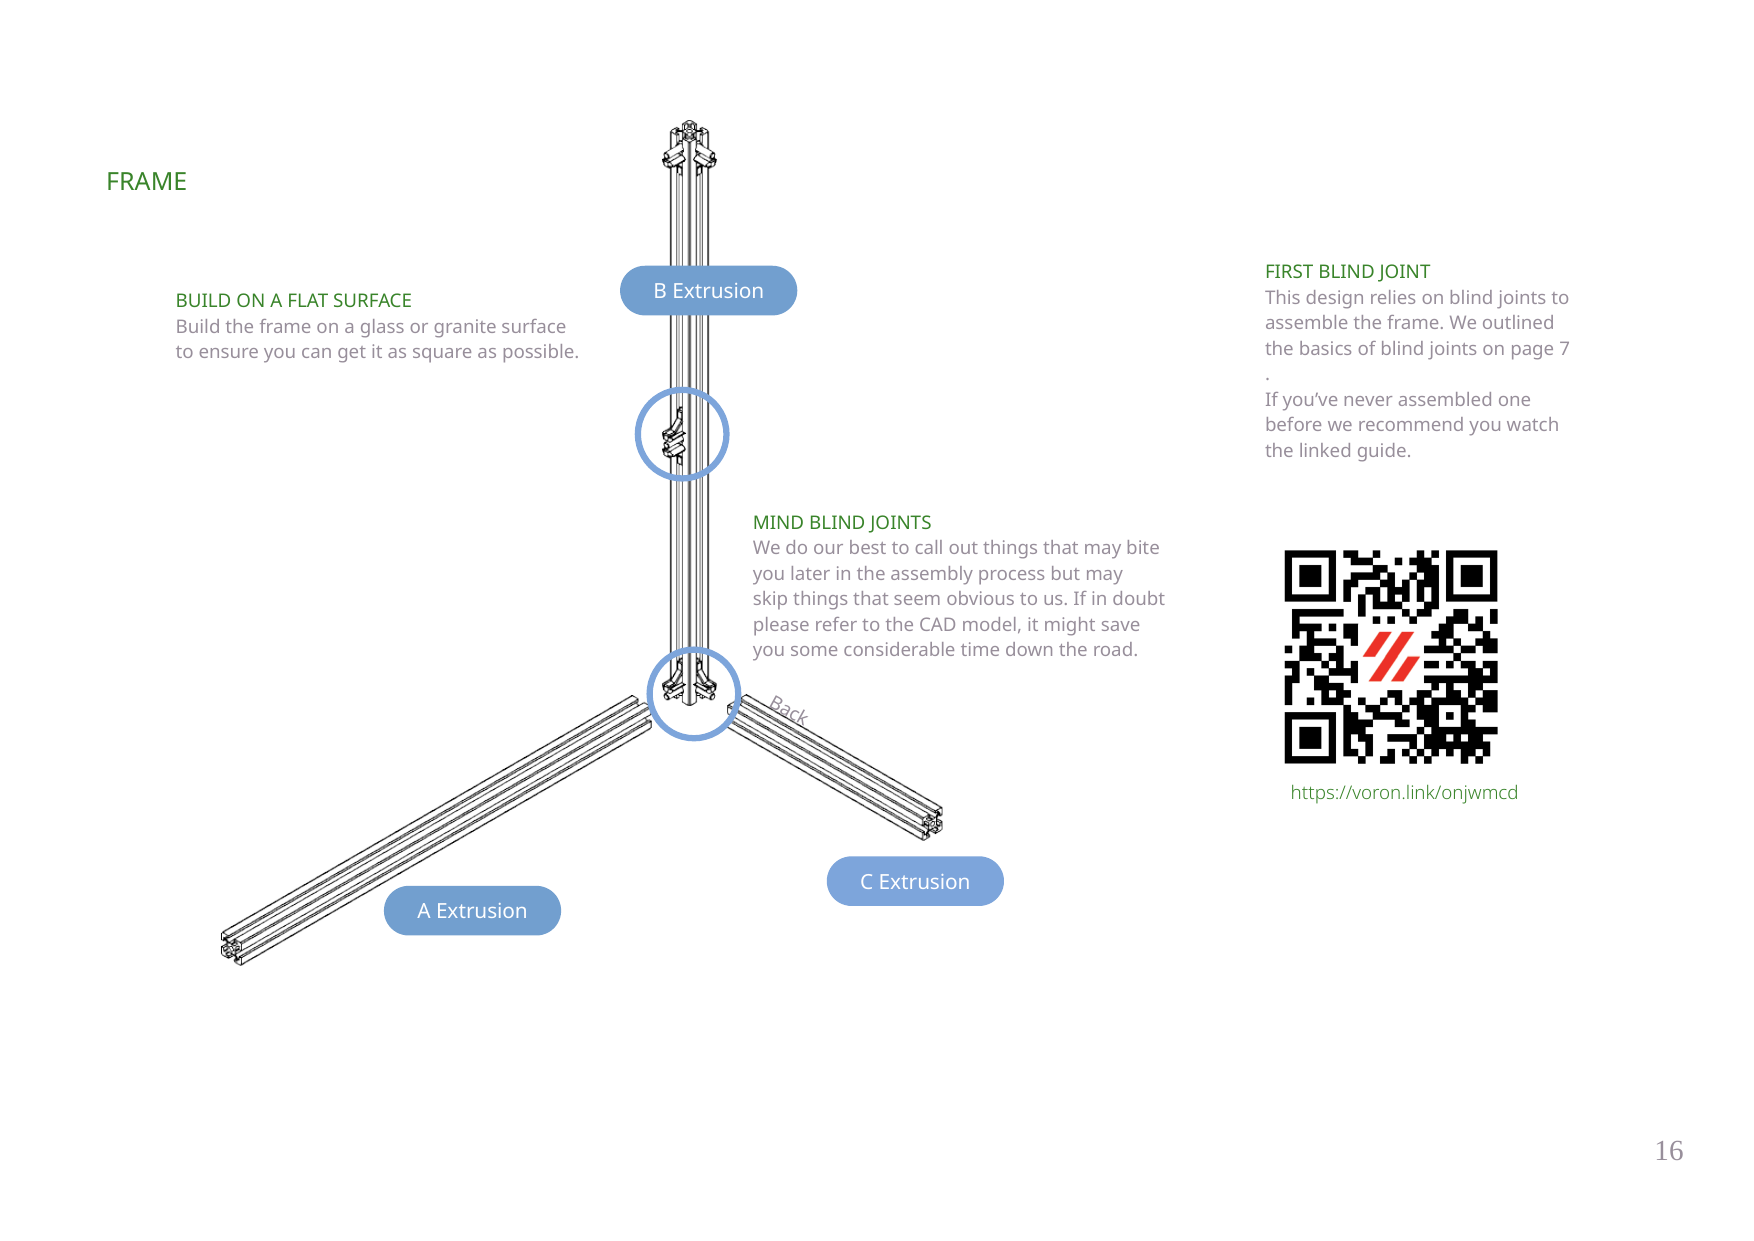

FRAME
FIRST BLIND JOINT
This design relies on blind joints to
assemble the frame. We outlined
the basics of blind joints on page 7
.
If you’ve never assembled one
before we recommend you watch
the linked guide.
https://voron.link/onjwmcd
B Extrusion
BUILD ON A FLAT SURFACE
Build the frame on a glass or granite surface
to ensure you can get it as square as possible.
MIND BLIND JOINTS
We do our best to call out things that may bite
you later in the assembly process but may
skip things that seem obvious to us. If in doubt
please refer to the CAD model, it might save
you some considerable time down the road.
Back
C Extrusion
A Extrusion
A Extrusion
16